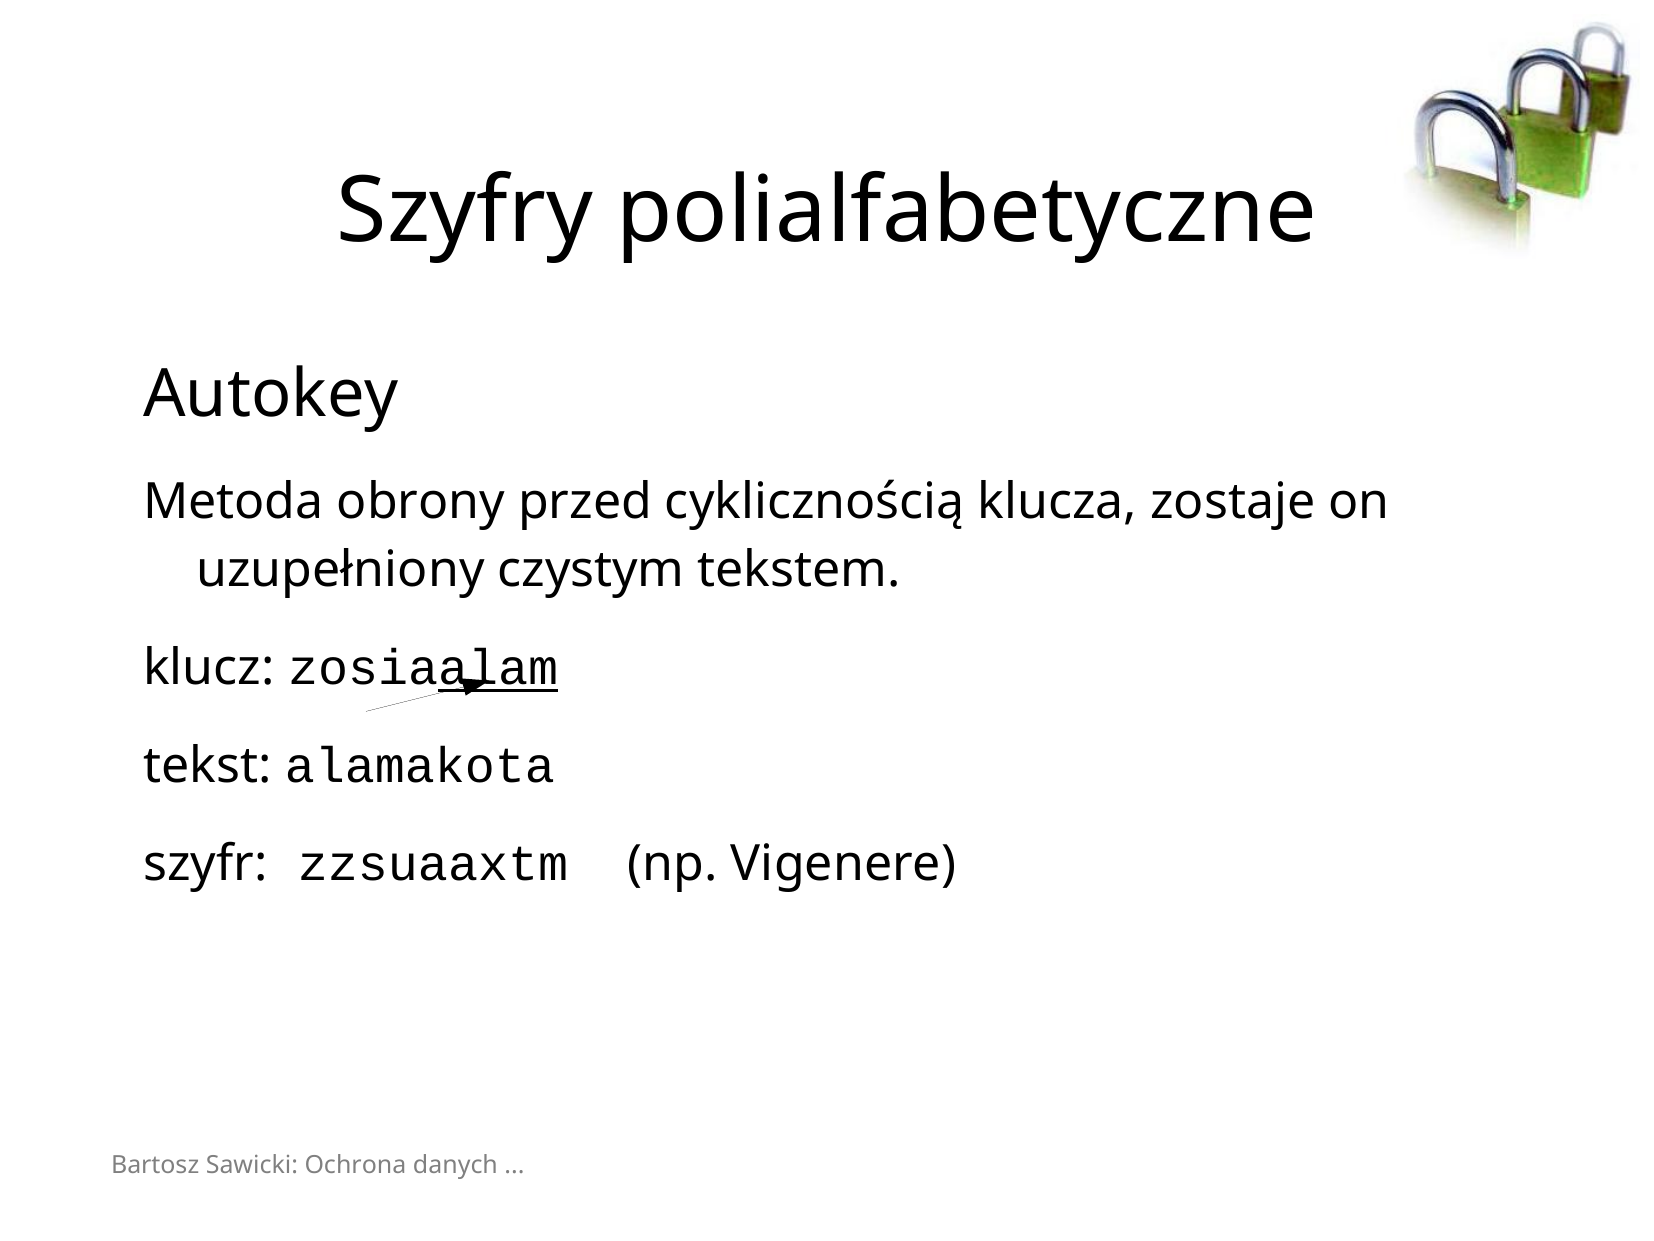

# Szyfry polialfabetyczne
Autokey
Metoda obrony przed cyklicznością klucza, zostaje on uzupełniony czystym tekstem.
klucz: zosiaalam
tekst: alamakota
szyfr: zzsuaaxtm (np. Vigenere)